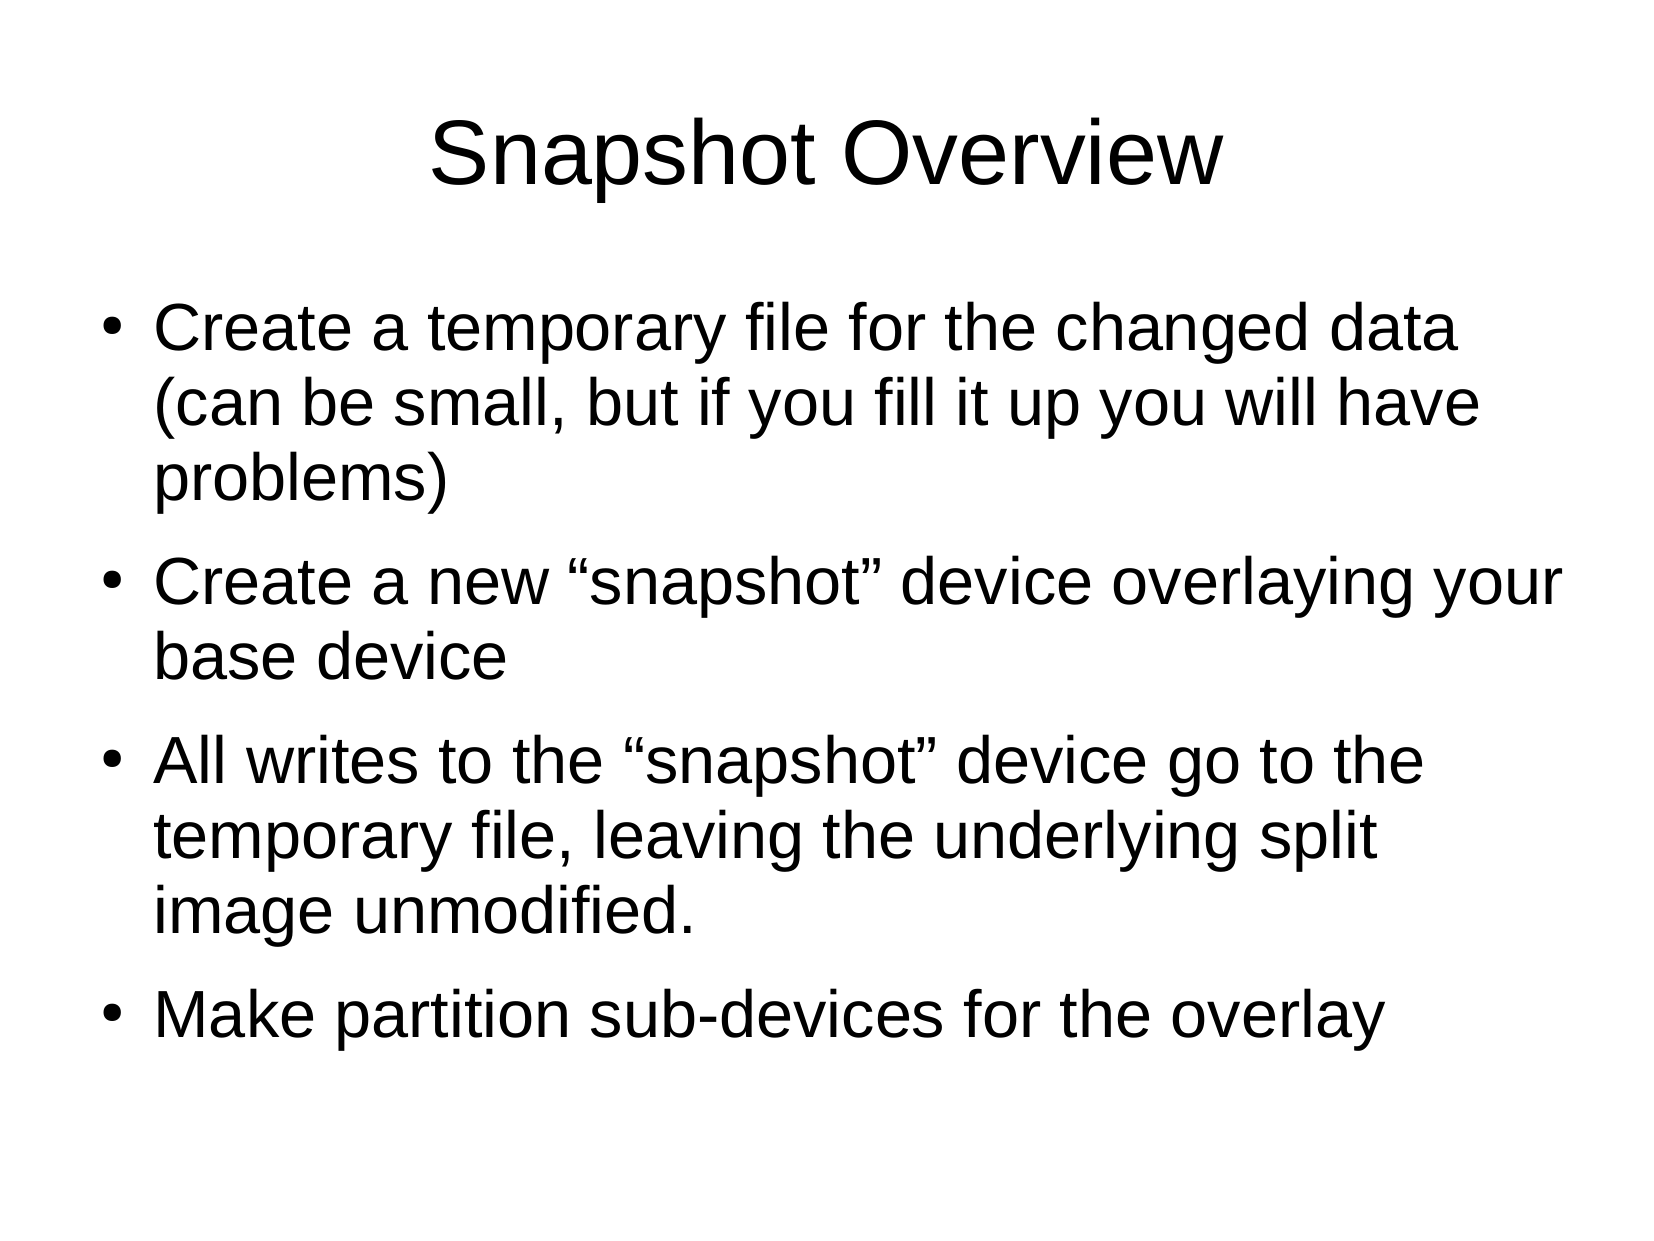

# Snapshot Overview
Create a temporary file for the changed data (can be small, but if you fill it up you will have problems)
Create a new “snapshot” device overlaying your base device
All writes to the “snapshot” device go to the temporary file, leaving the underlying split image unmodified.
Make partition sub-devices for the overlay